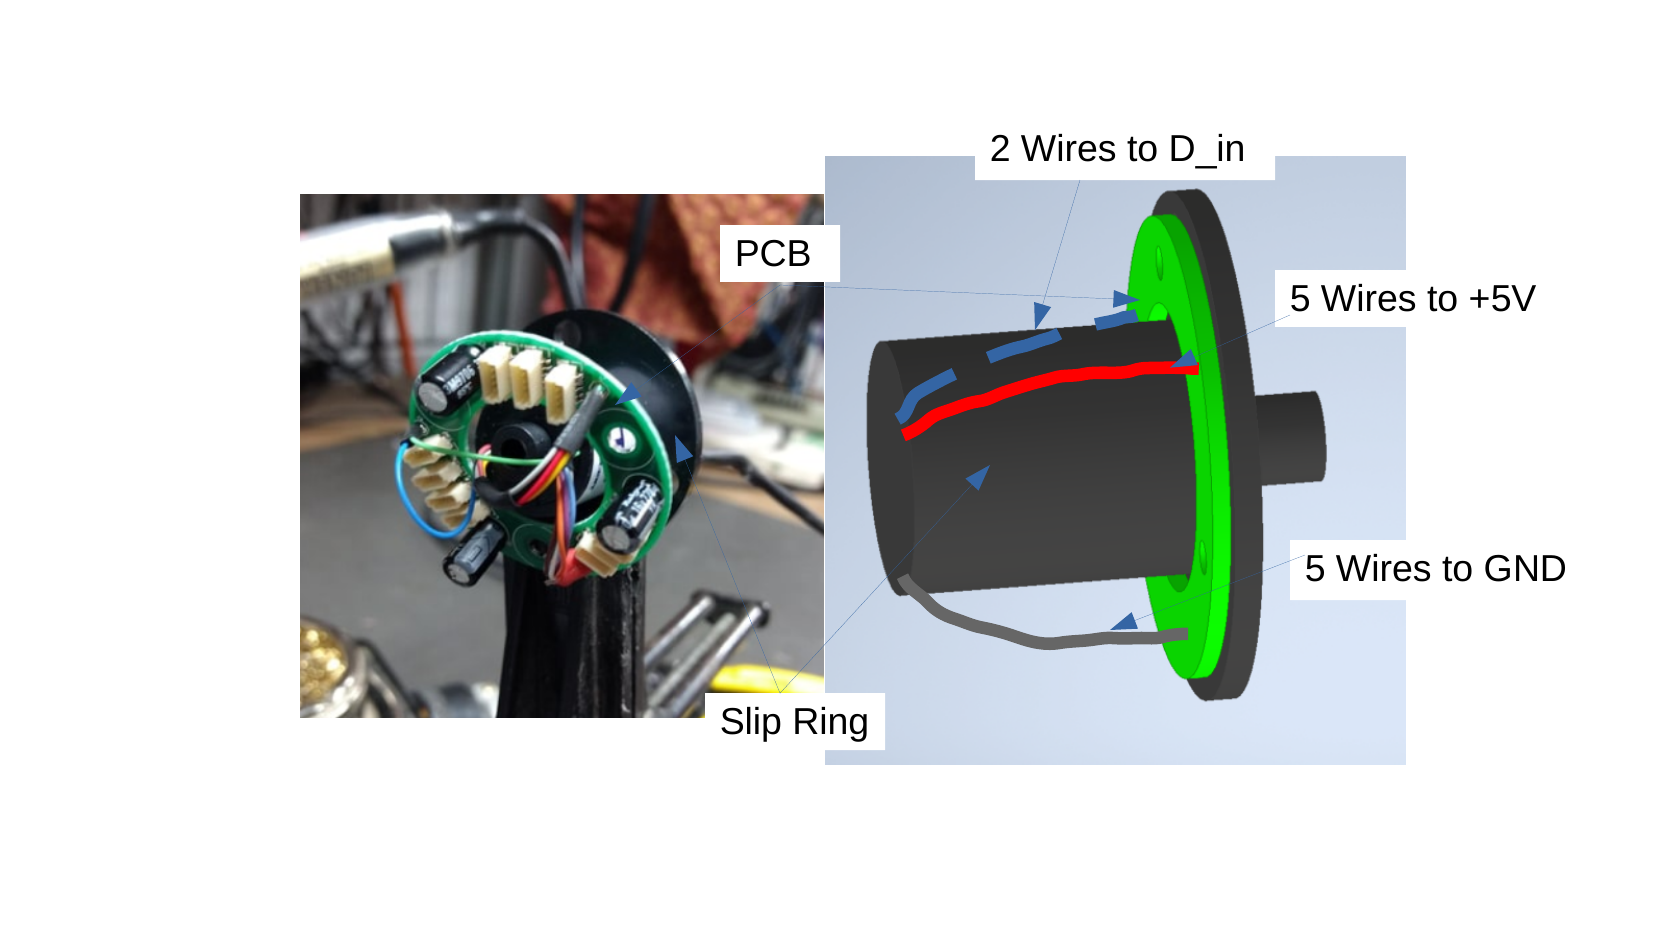

2 Wires to D_in
PCB
5 Wires to +5V
5 Wires to GND
Slip Ring